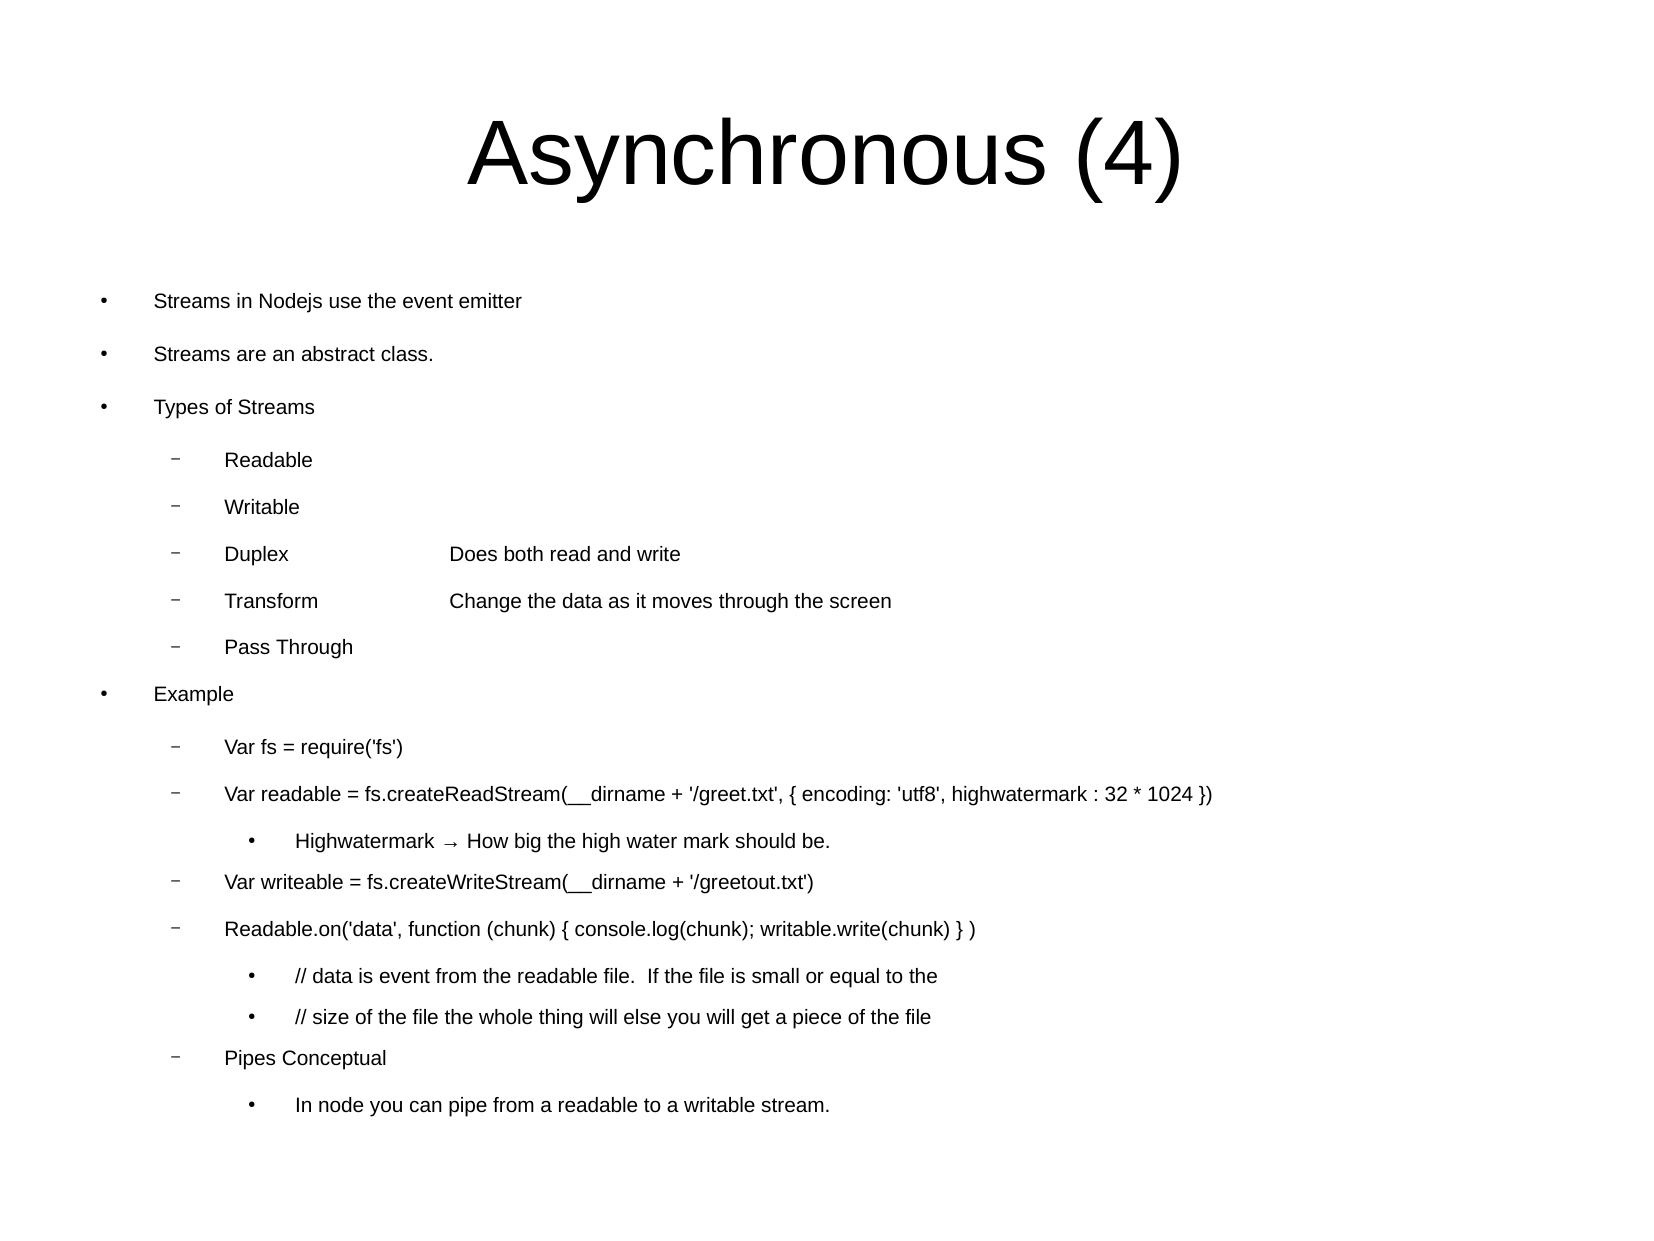

# Asynchronous (4)
Streams in Nodejs use the event emitter
Streams are an abstract class.
Types of Streams
Readable
Writable
Duplex			Does both read and write
Transform		Change the data as it moves through the screen
Pass Through
Example
Var fs = require('fs')
Var readable = fs.createReadStream(__dirname + '/greet.txt', { encoding: 'utf8', highwatermark : 32 * 1024 })
Highwatermark → How big the high water mark should be.
Var writeable = fs.createWriteStream(__dirname + '/greetout.txt')
Readable.on('data', function (chunk) { console.log(chunk); writable.write(chunk) } )
// data is event from the readable file. If the file is small or equal to the
// size of the file the whole thing will else you will get a piece of the file
Pipes Conceptual
In node you can pipe from a readable to a writable stream.